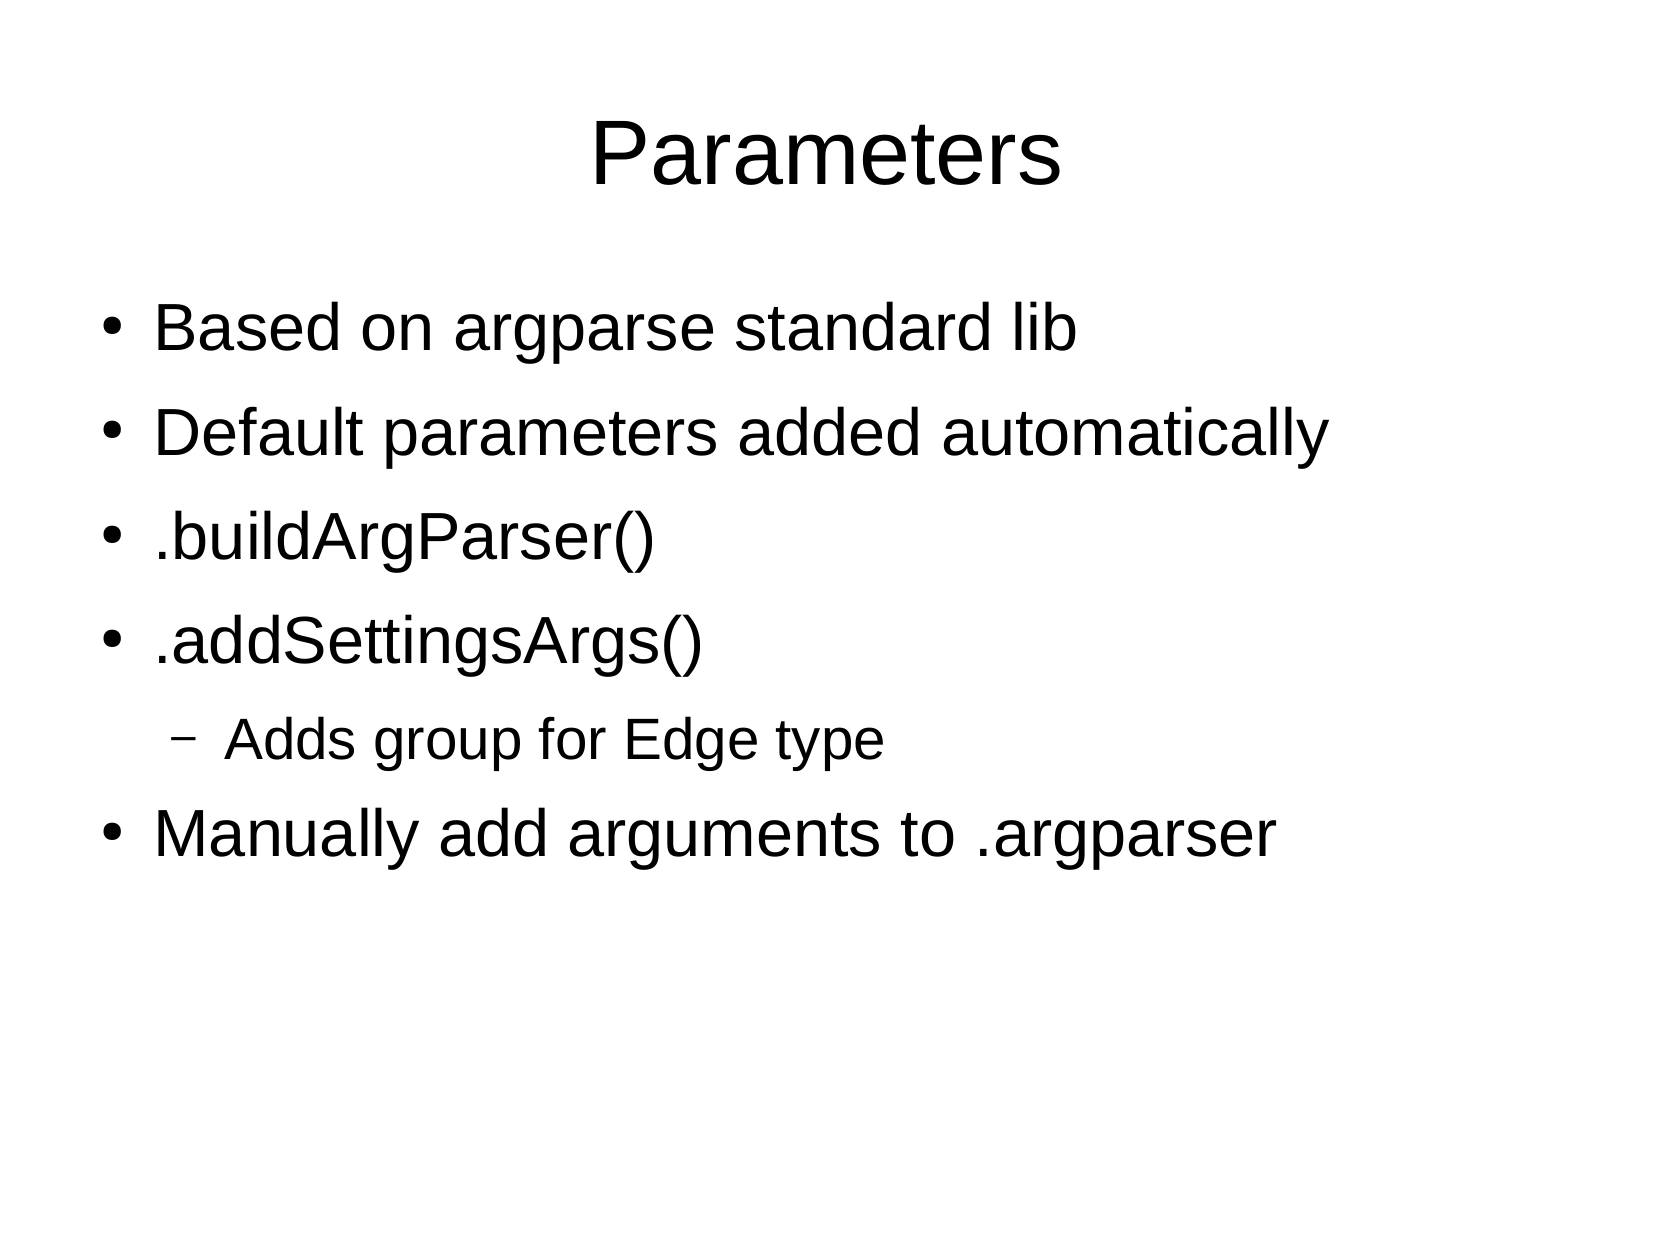

# Parameters
Based on argparse standard lib
Default parameters added automatically
.buildArgParser()
.addSettingsArgs()
Adds group for Edge type
Manually add arguments to .argparser